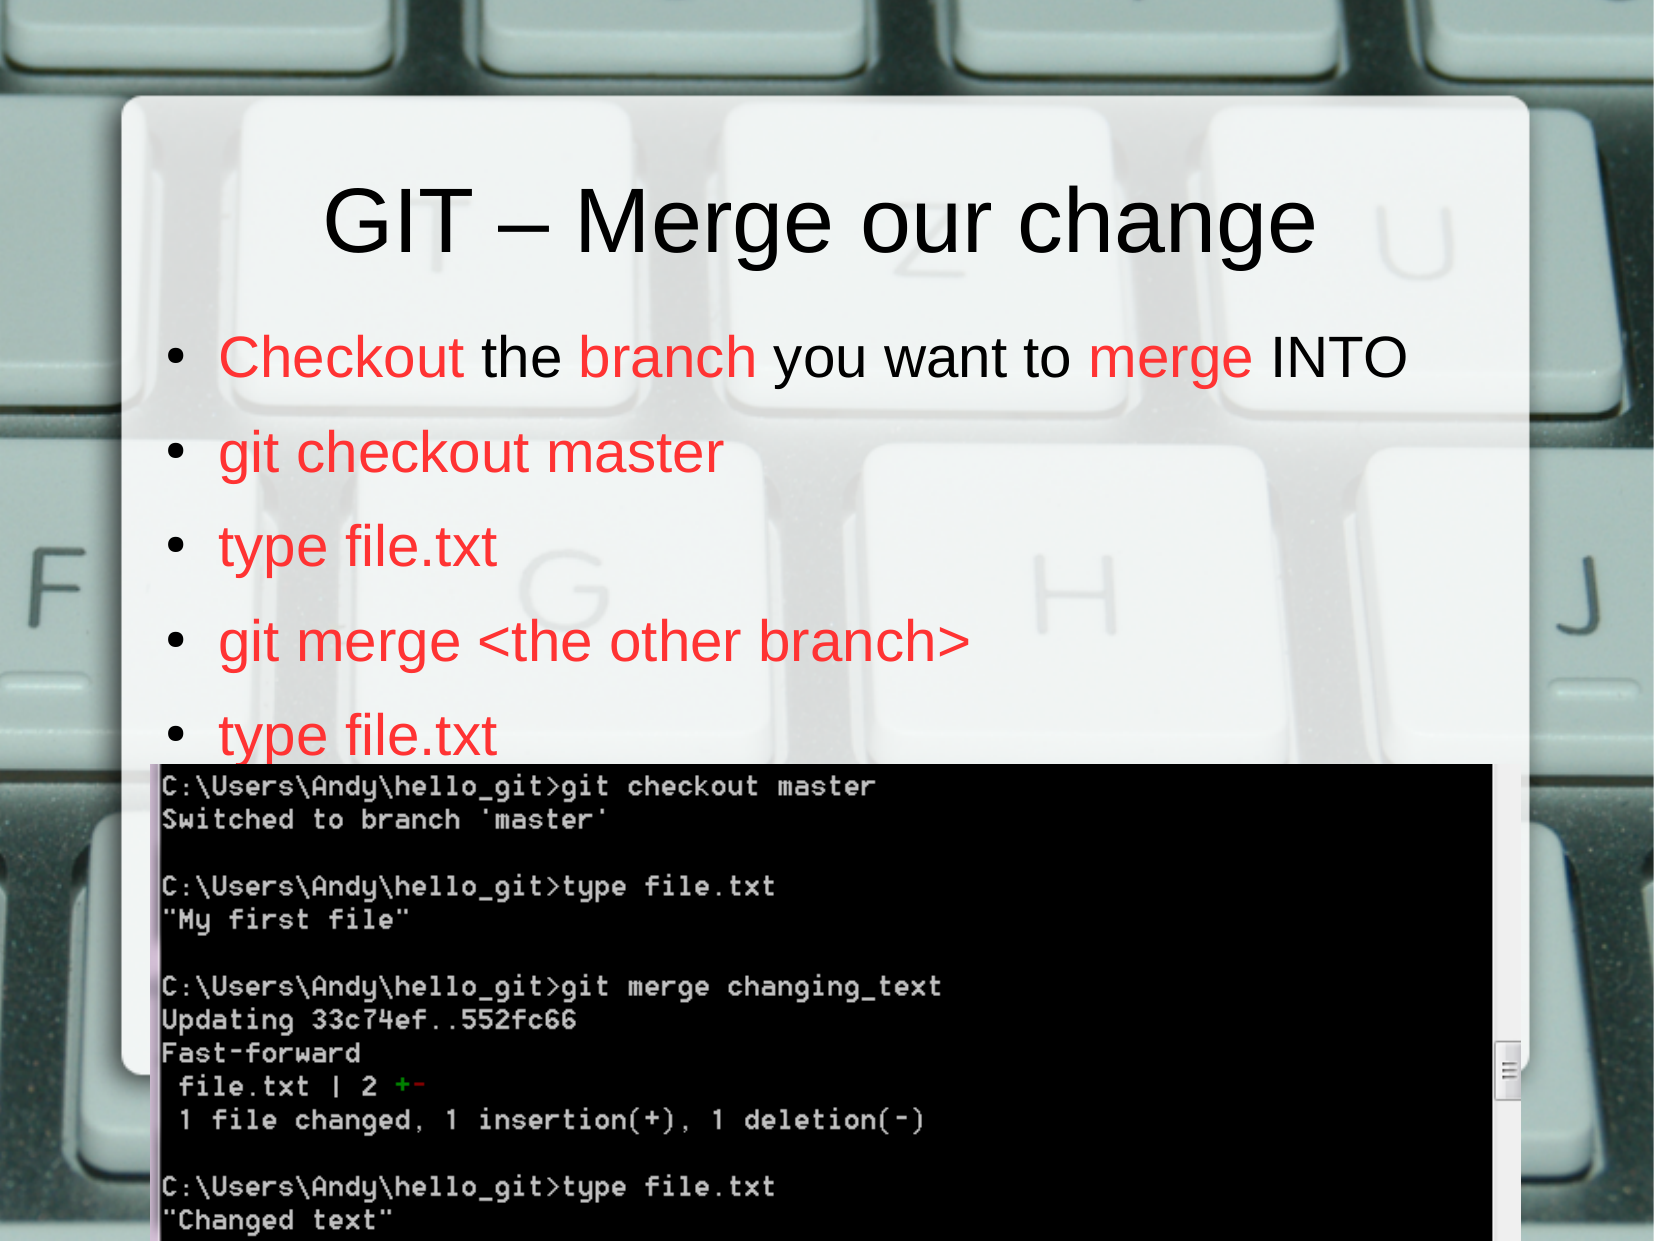

# GIT – Merge our change
Checkout the branch you want to merge INTO
git checkout master
type file.txt
git merge <the other branch>
type file.txt